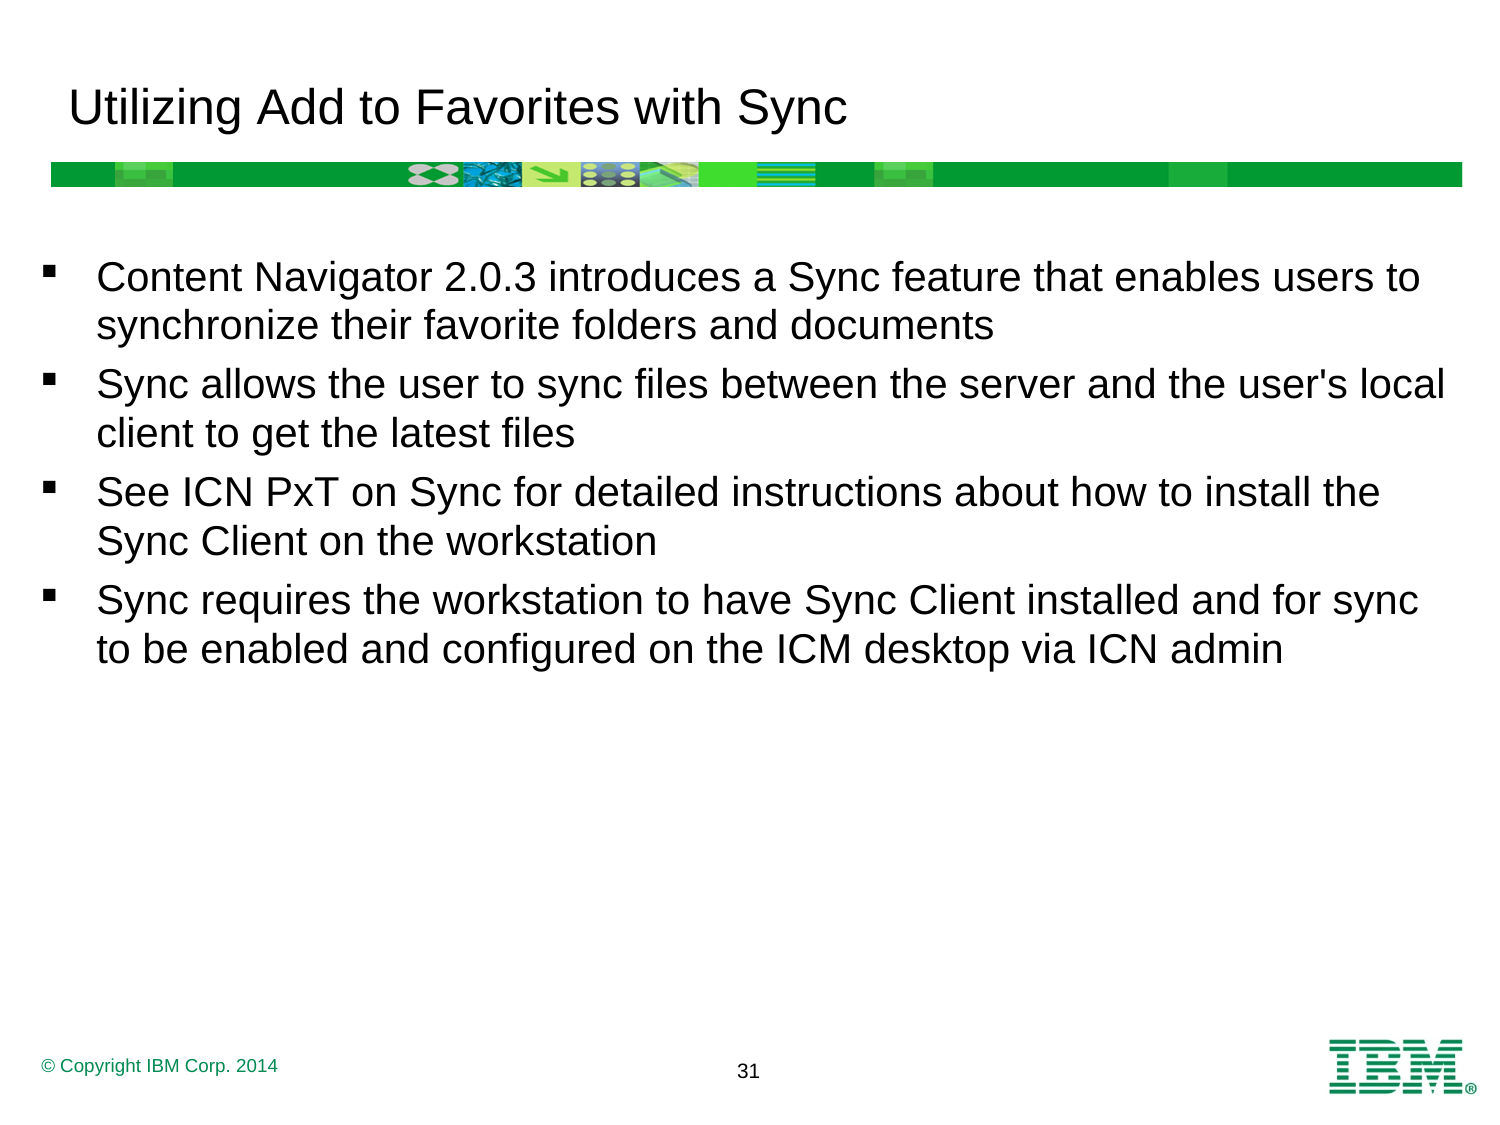

# Utilizing Add to Favorites with Sync
Content Navigator 2.0.3 introduces a Sync feature that enables users to synchronize their favorite folders and documents
Sync allows the user to sync files between the server and the user's local client to get the latest files
See ICN PxT on Sync for detailed instructions about how to install the Sync Client on the workstation
Sync requires the workstation to have Sync Client installed and for sync to be enabled and configured on the ICM desktop via ICN admin
31